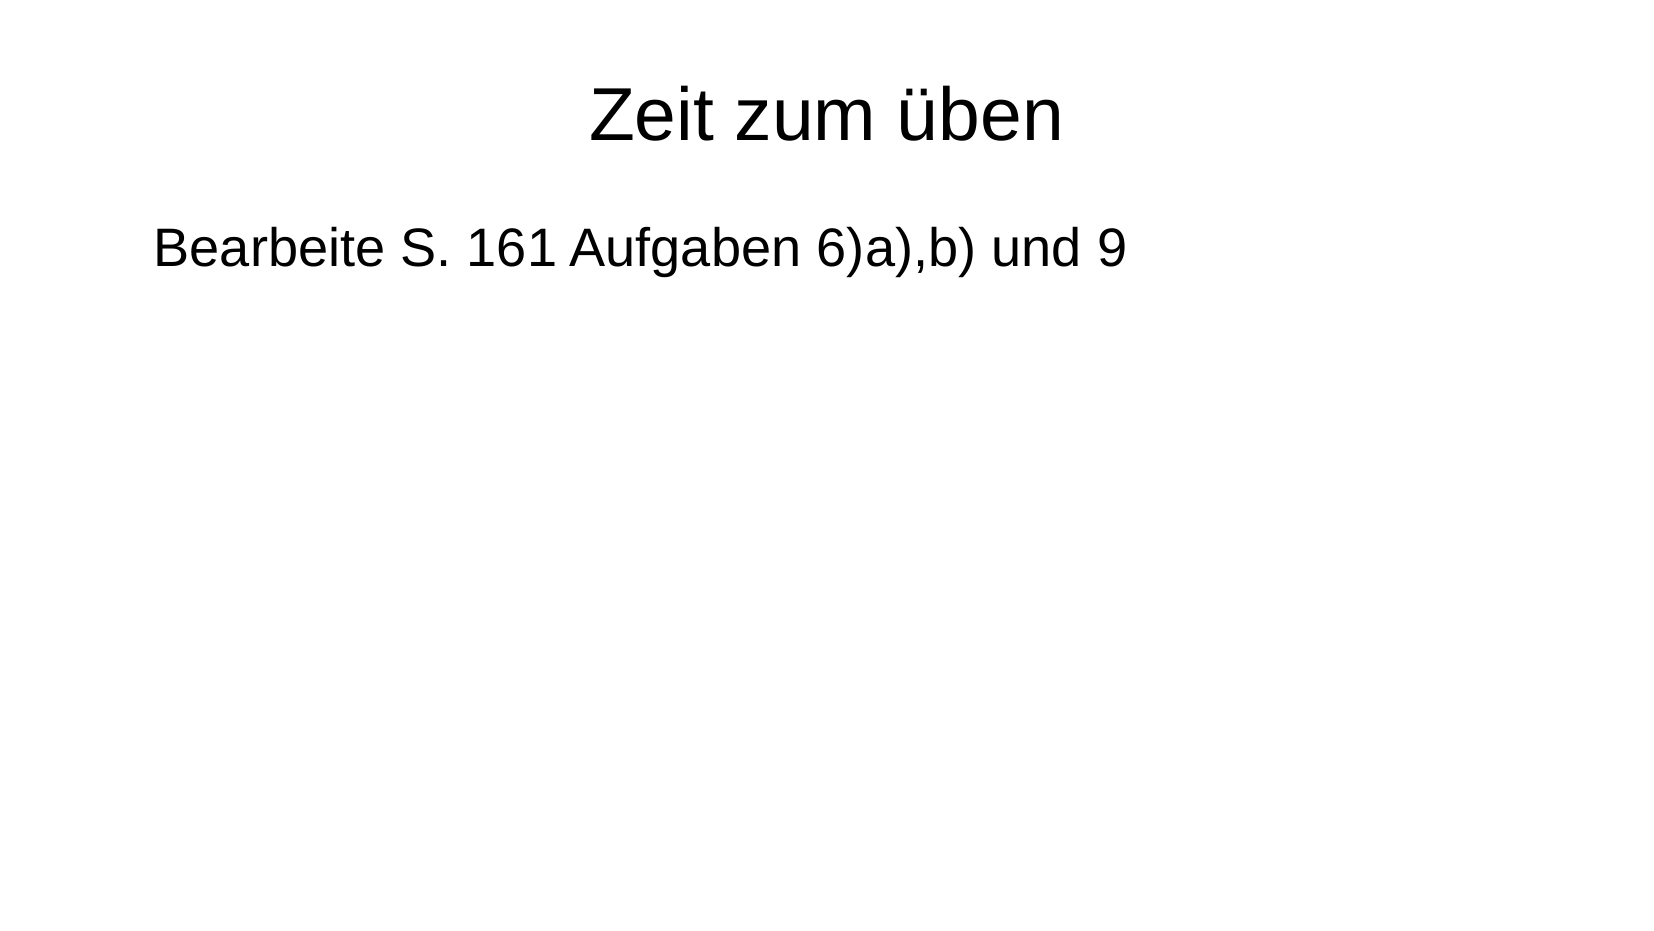

# Zeit zum üben
Bearbeite S. 161 Aufgaben 6)a),b) und 9